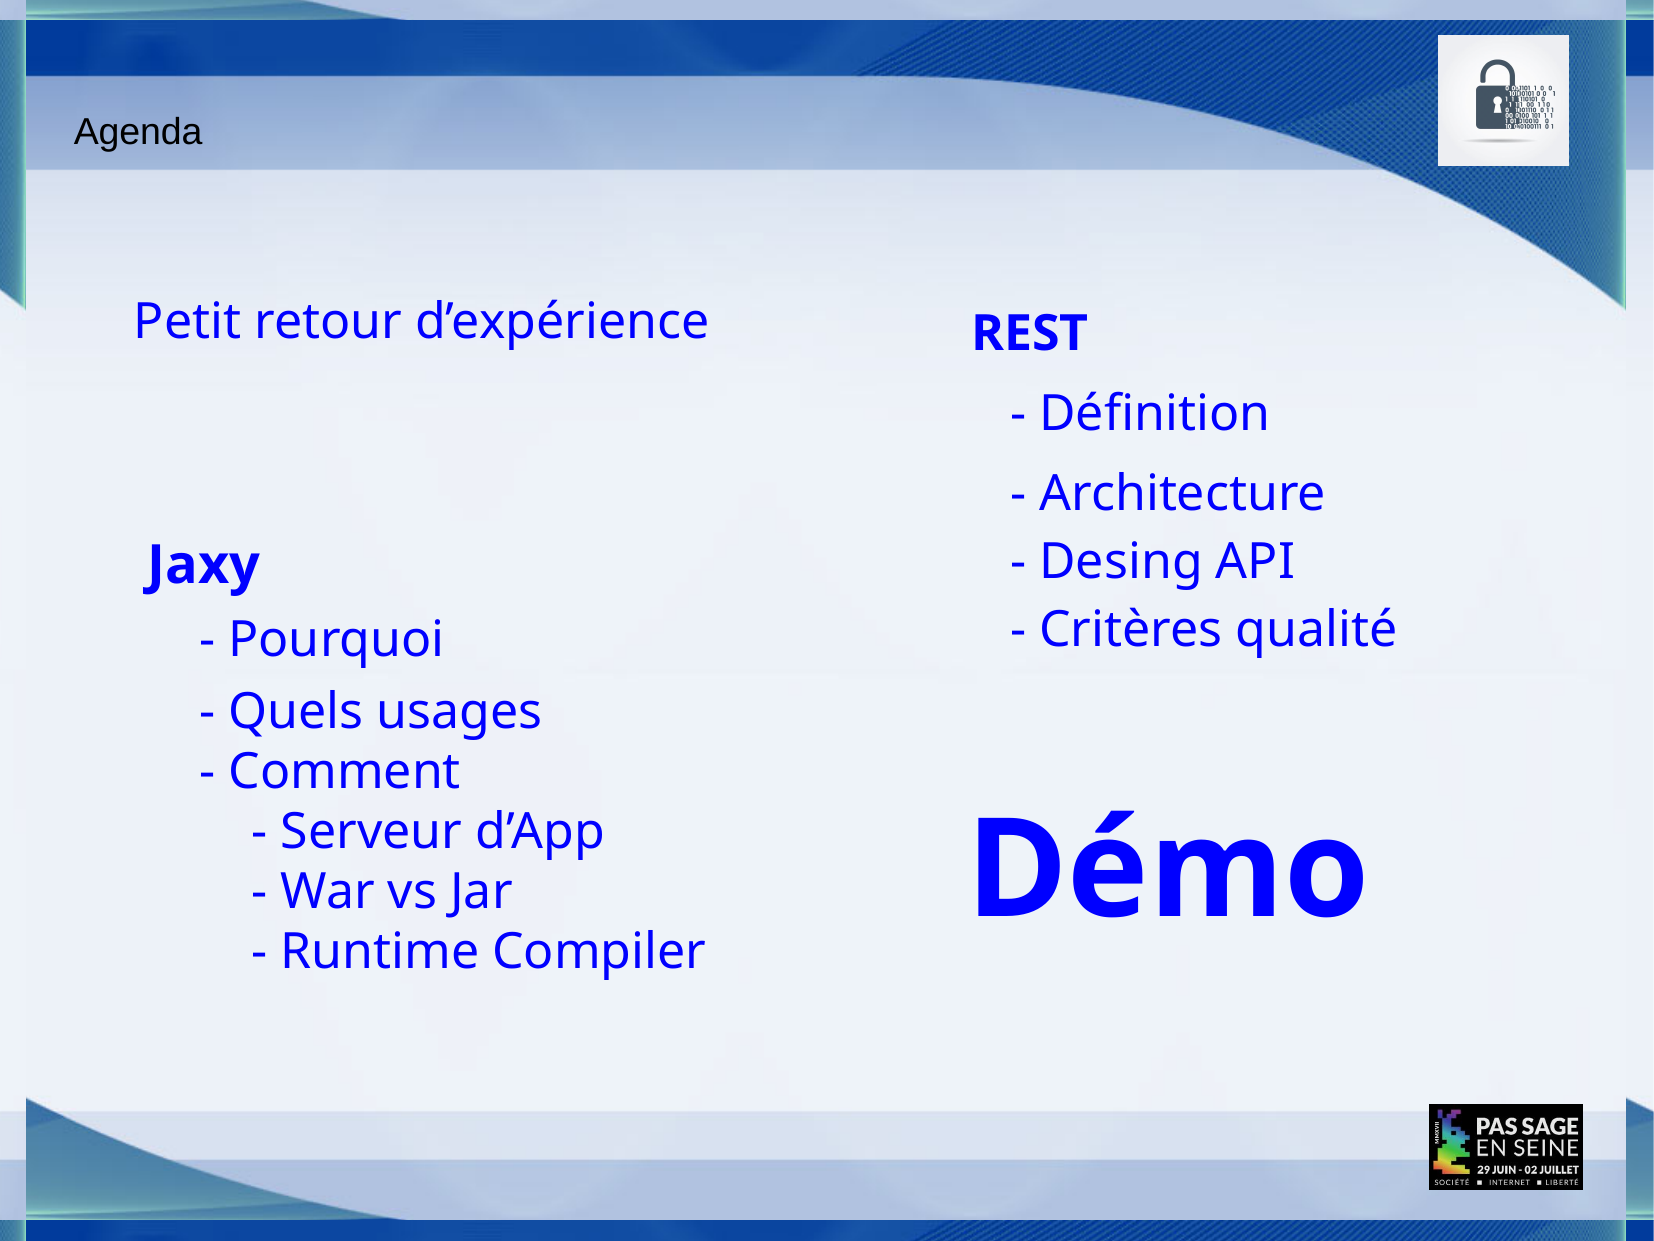

Agenda
 Petit retour d’expérience
REST
 - Définition
 - Architecture
 - Desing API
 - Critères qualité
Jaxy
 - Pourquoi
 - Quels usages
 - Comment
 - Serveur d’App
 - War vs Jar
 - Runtime Compiler
Démo